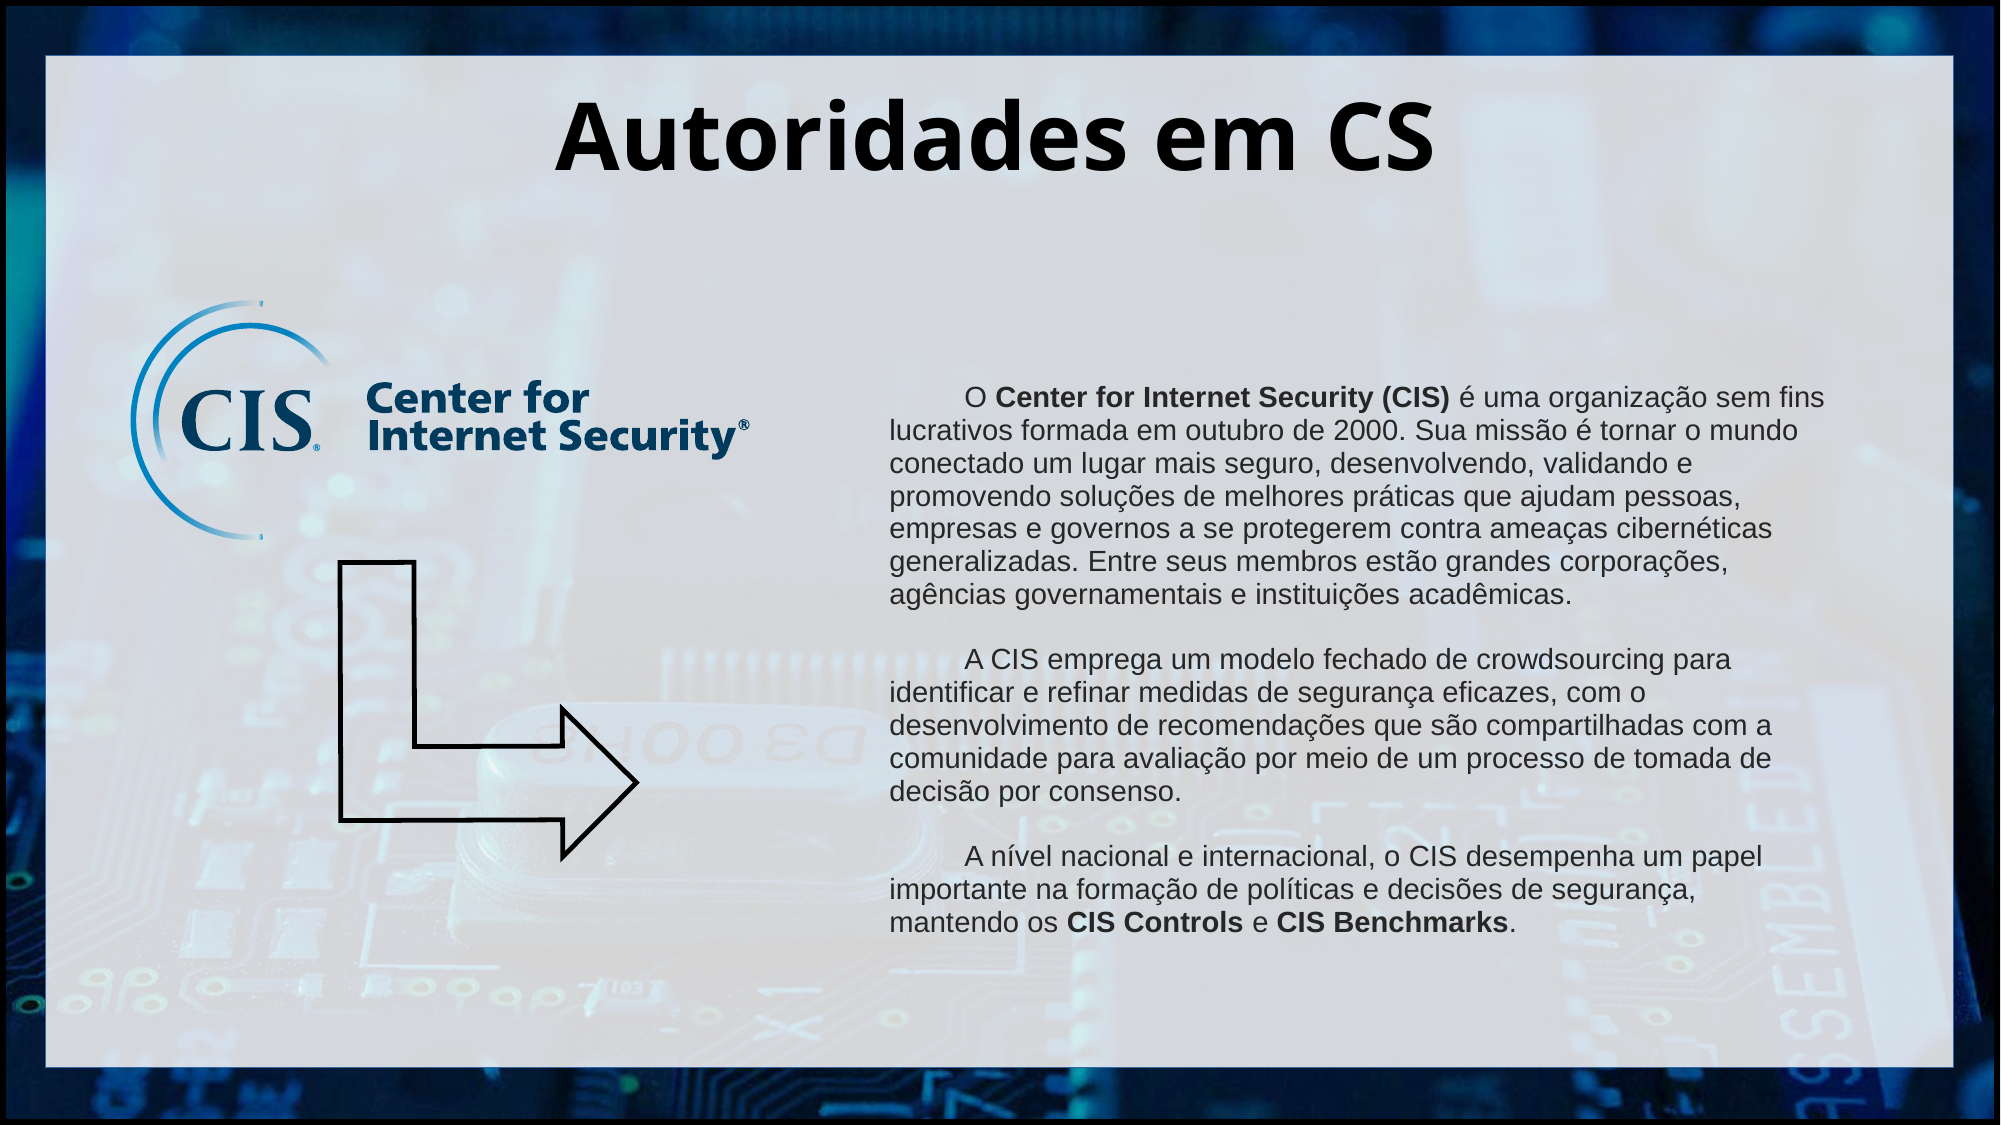

# Autoridades em CS
	O Center for Internet Security (CIS) é uma organização sem fins lucrativos formada em outubro de 2000. Sua missão é tornar o mundo conectado um lugar mais seguro, desenvolvendo, validando e promovendo soluções de melhores práticas que ajudam pessoas, empresas e governos a se protegerem contra ameaças cibernéticas generalizadas. Entre seus membros estão grandes corporações, agências governamentais e instituições acadêmicas.
	A CIS emprega um modelo fechado de crowdsourcing para identificar e refinar medidas de segurança eficazes, com o desenvolvimento de recomendações que são compartilhadas com a comunidade para avaliação por meio de um processo de tomada de decisão por consenso.
	A nível nacional e internacional, o CIS desempenha um papel importante na formação de políticas e decisões de segurança, mantendo os CIS Controls e CIS Benchmarks.